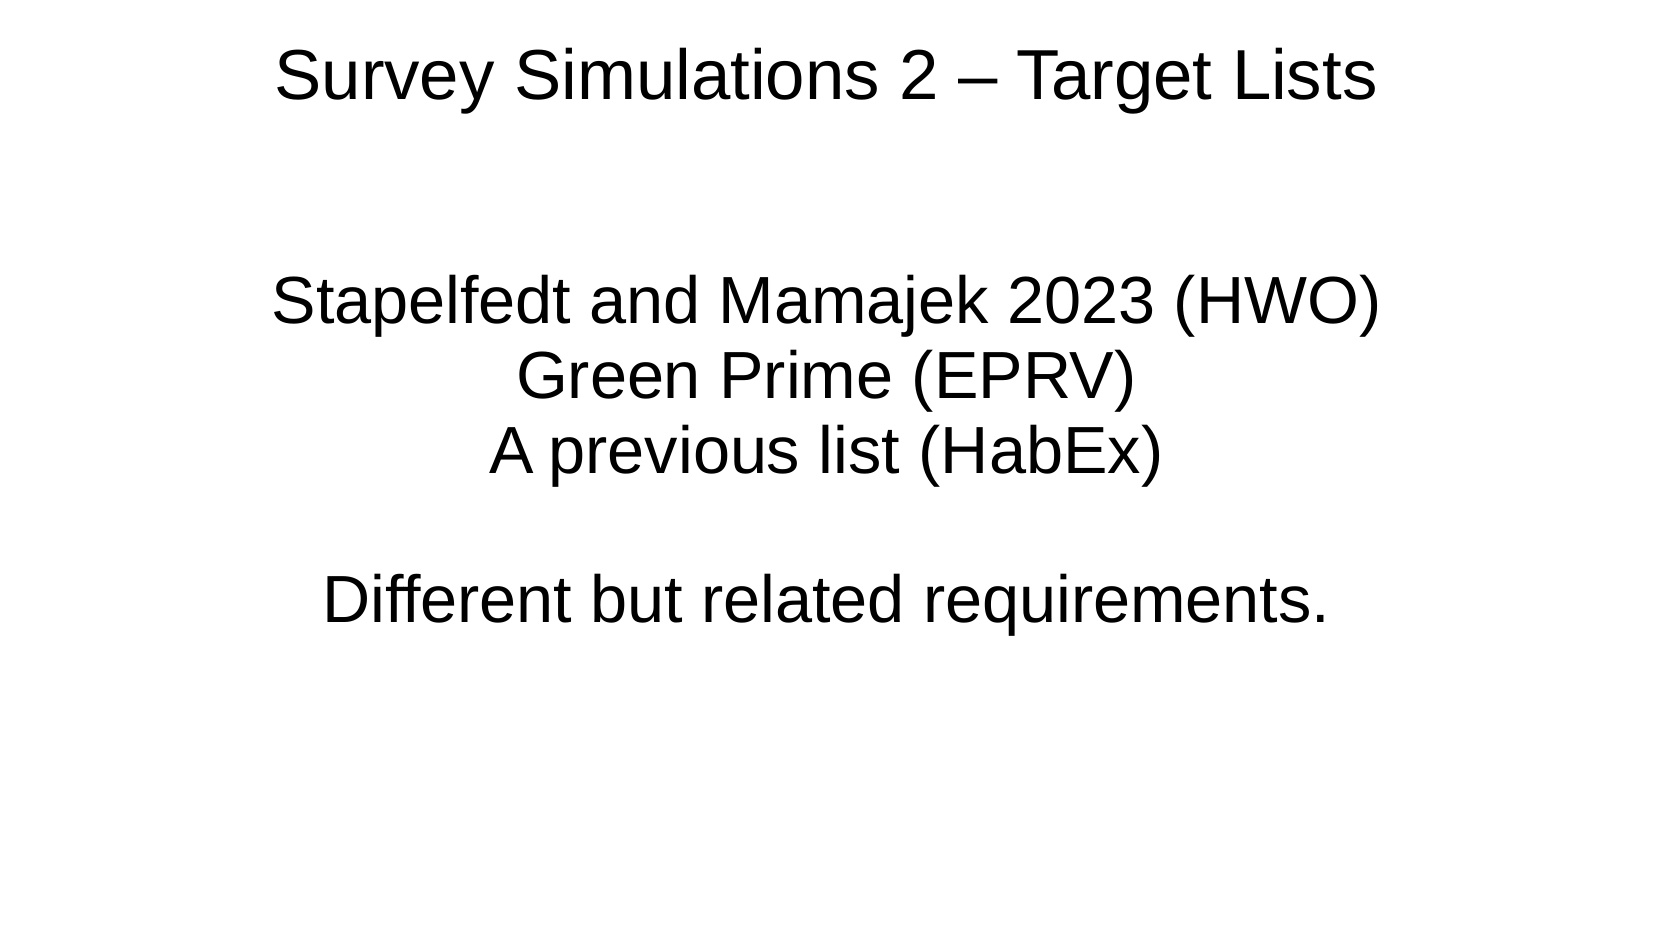

# Survey Simulations 2 – Target Lists
Stapelfedt and Mamajek 2023 (HWO)
Green Prime (EPRV)
A previous list (HabEx)
Different but related requirements.